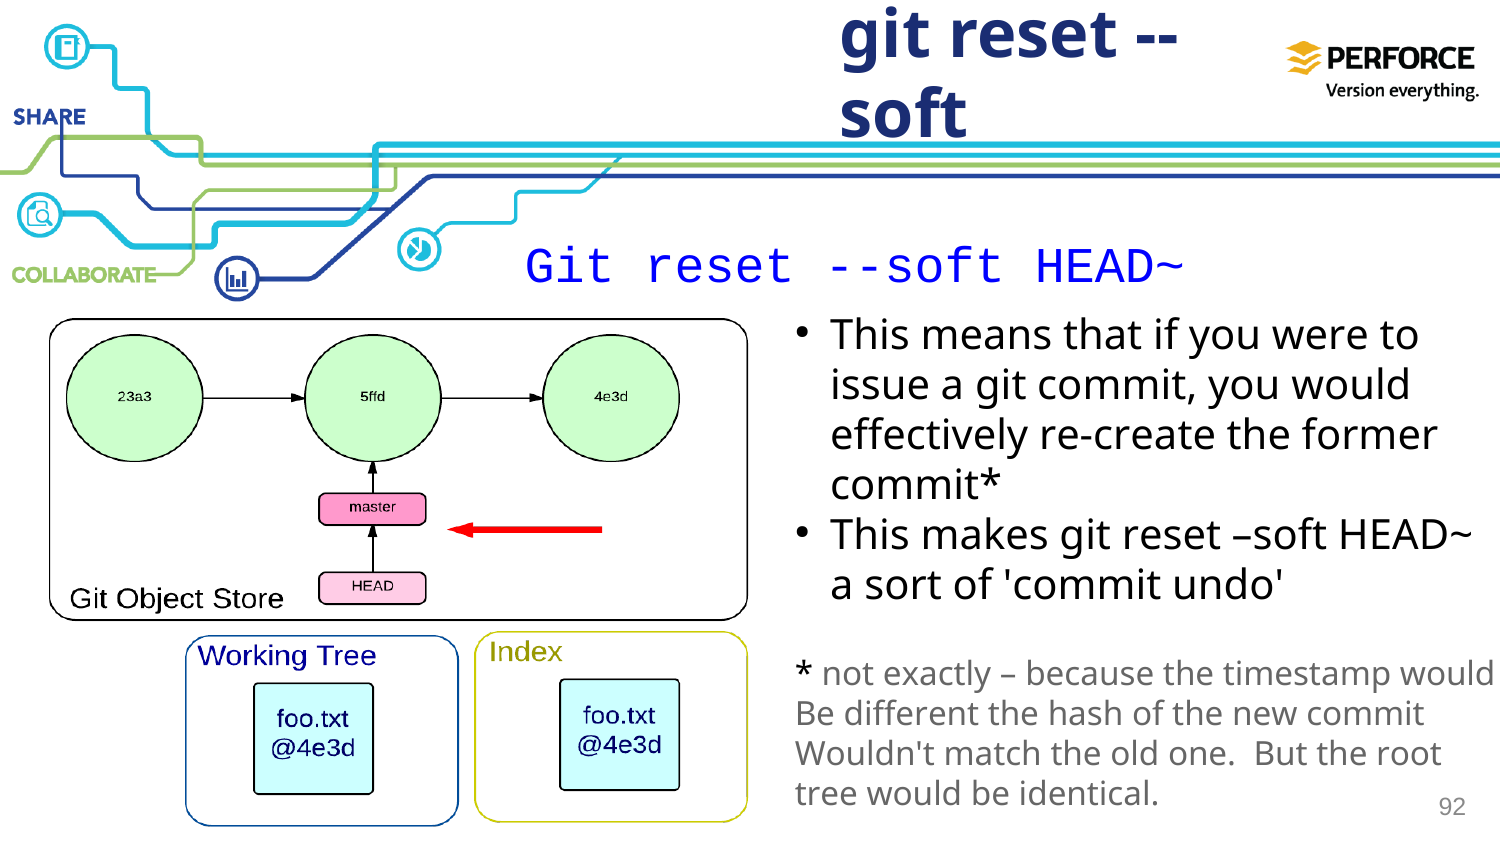

# git reset --soft
Git reset --soft HEAD~
This means that if you were to issue a git commit, you would effectively re-create the former commit*
This makes git reset –soft HEAD~ a sort of 'commit undo'
* not exactly – because the timestamp would
Be different the hash of the new commit
Wouldn't match the old one. But the root
tree would be identical.